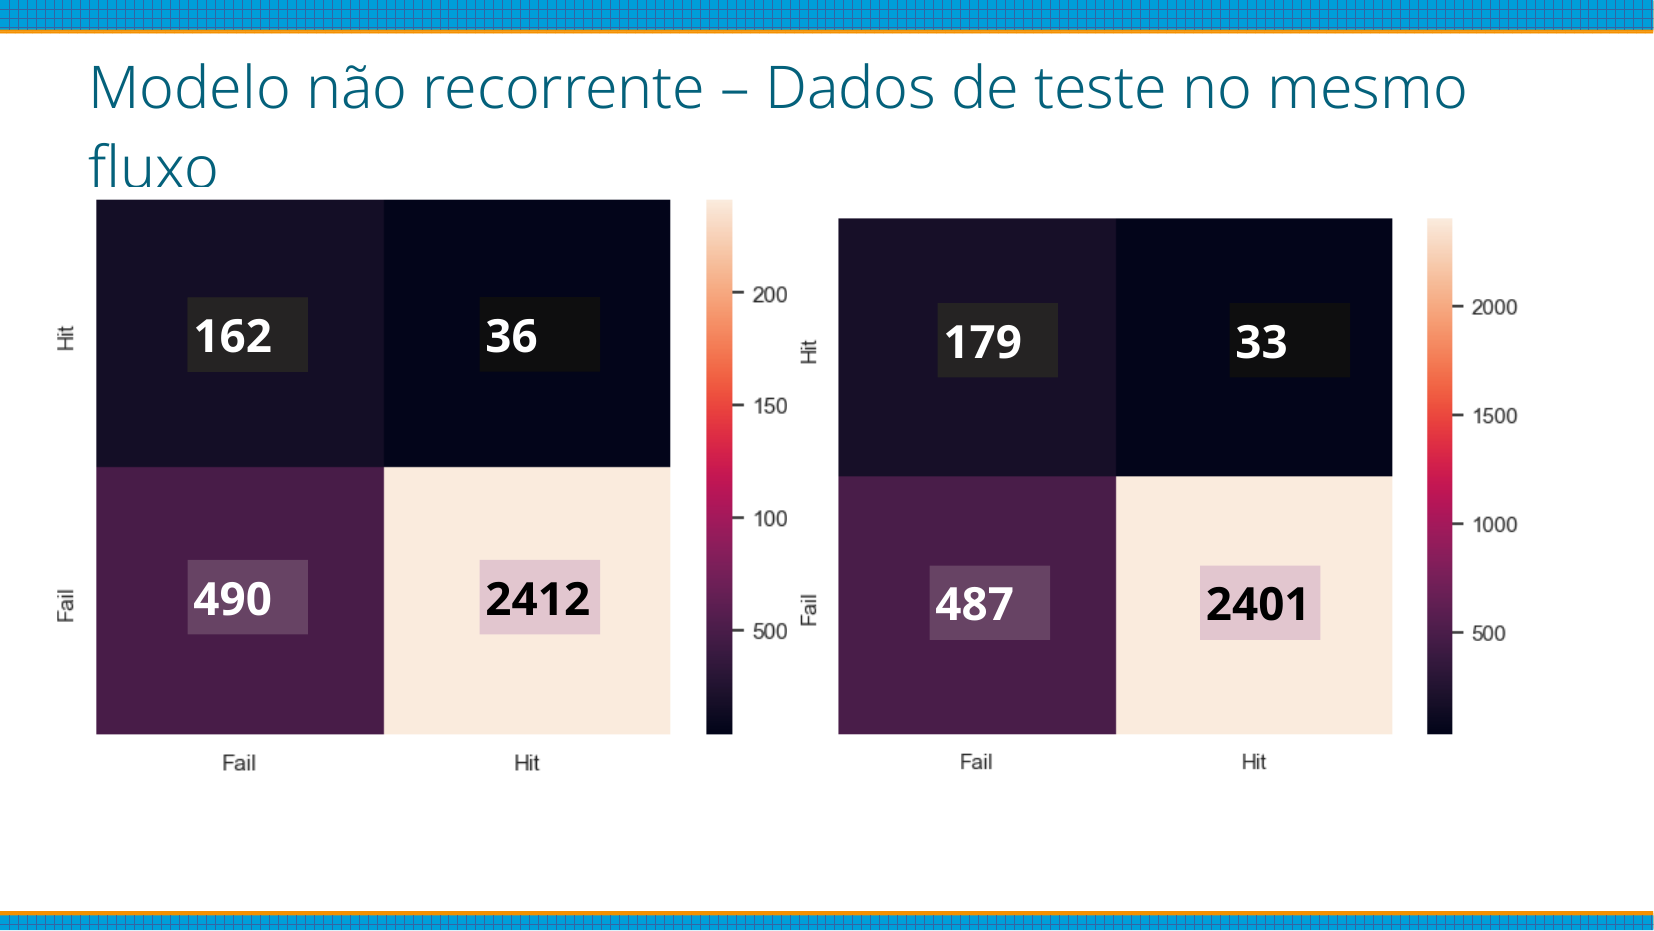

# Modelo não recorrente – Dados de teste no mesmo fluxo
36
162
162
179
33
490
2412
487
2401